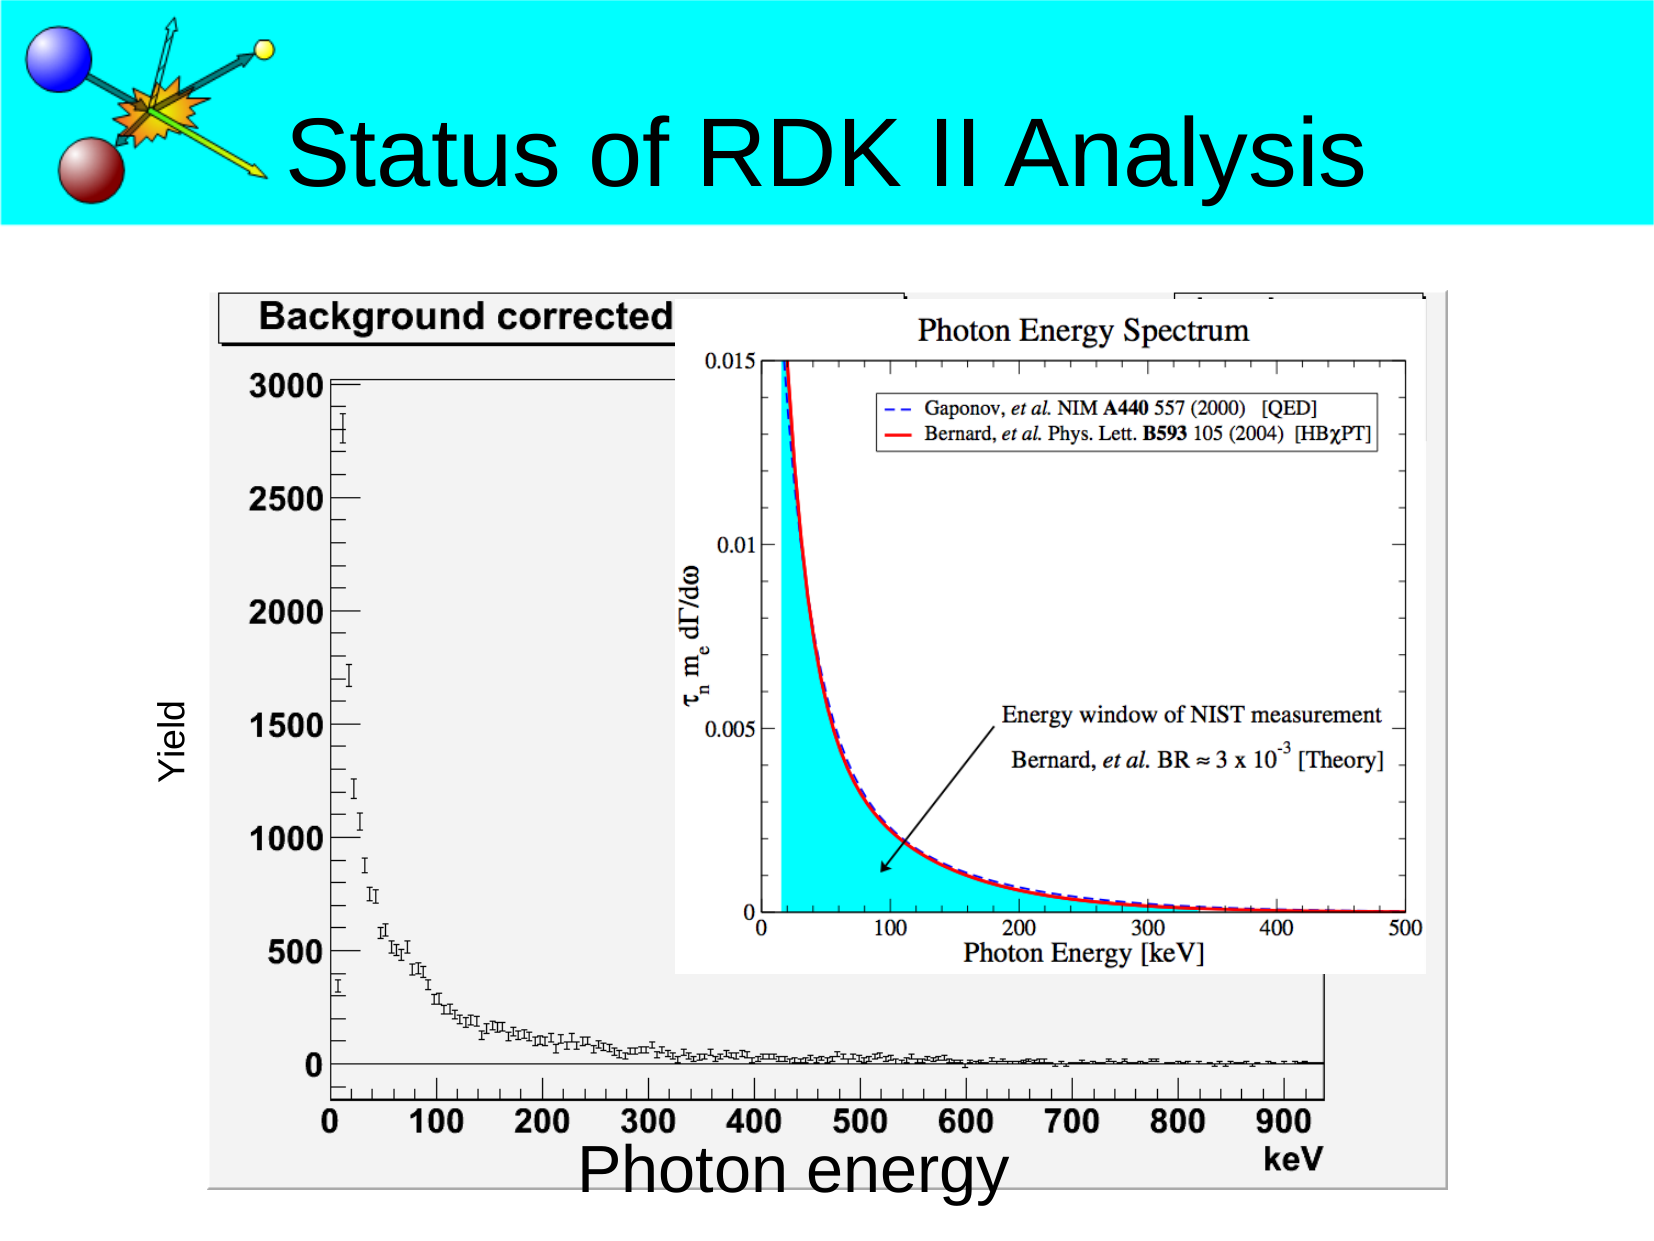

# Status of RDK II Analysis
Yield
Photon energy